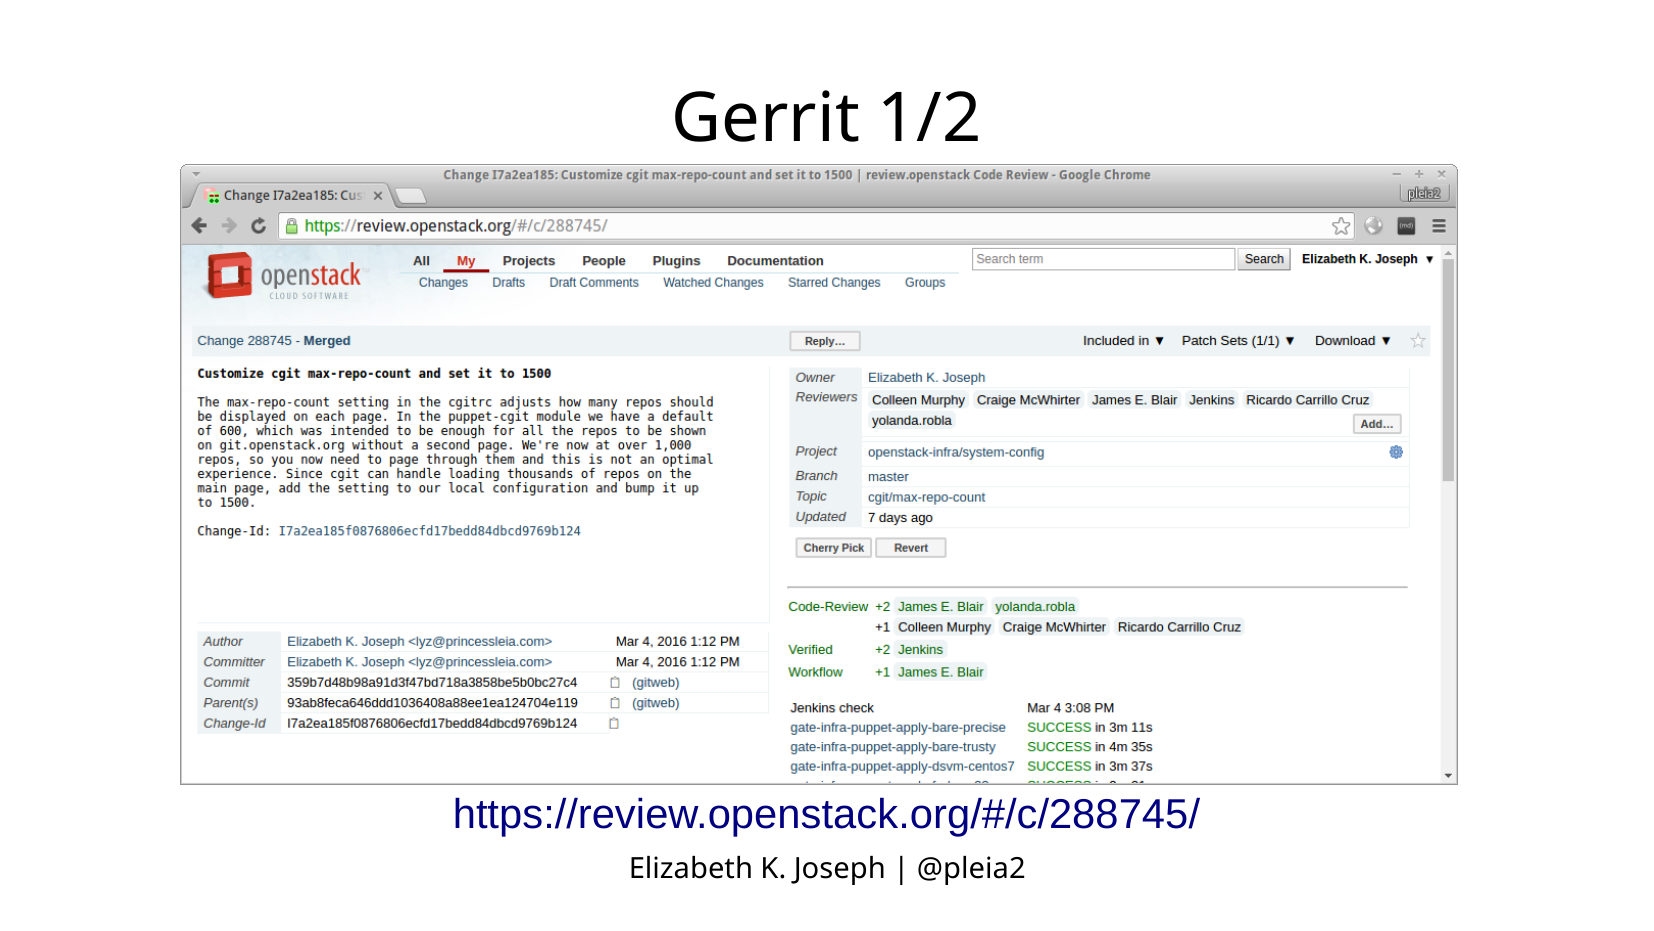

# Gerrit 1/2
https://review.openstack.org/#/c/288745/
Elizabeth K. Joseph | @pleia2